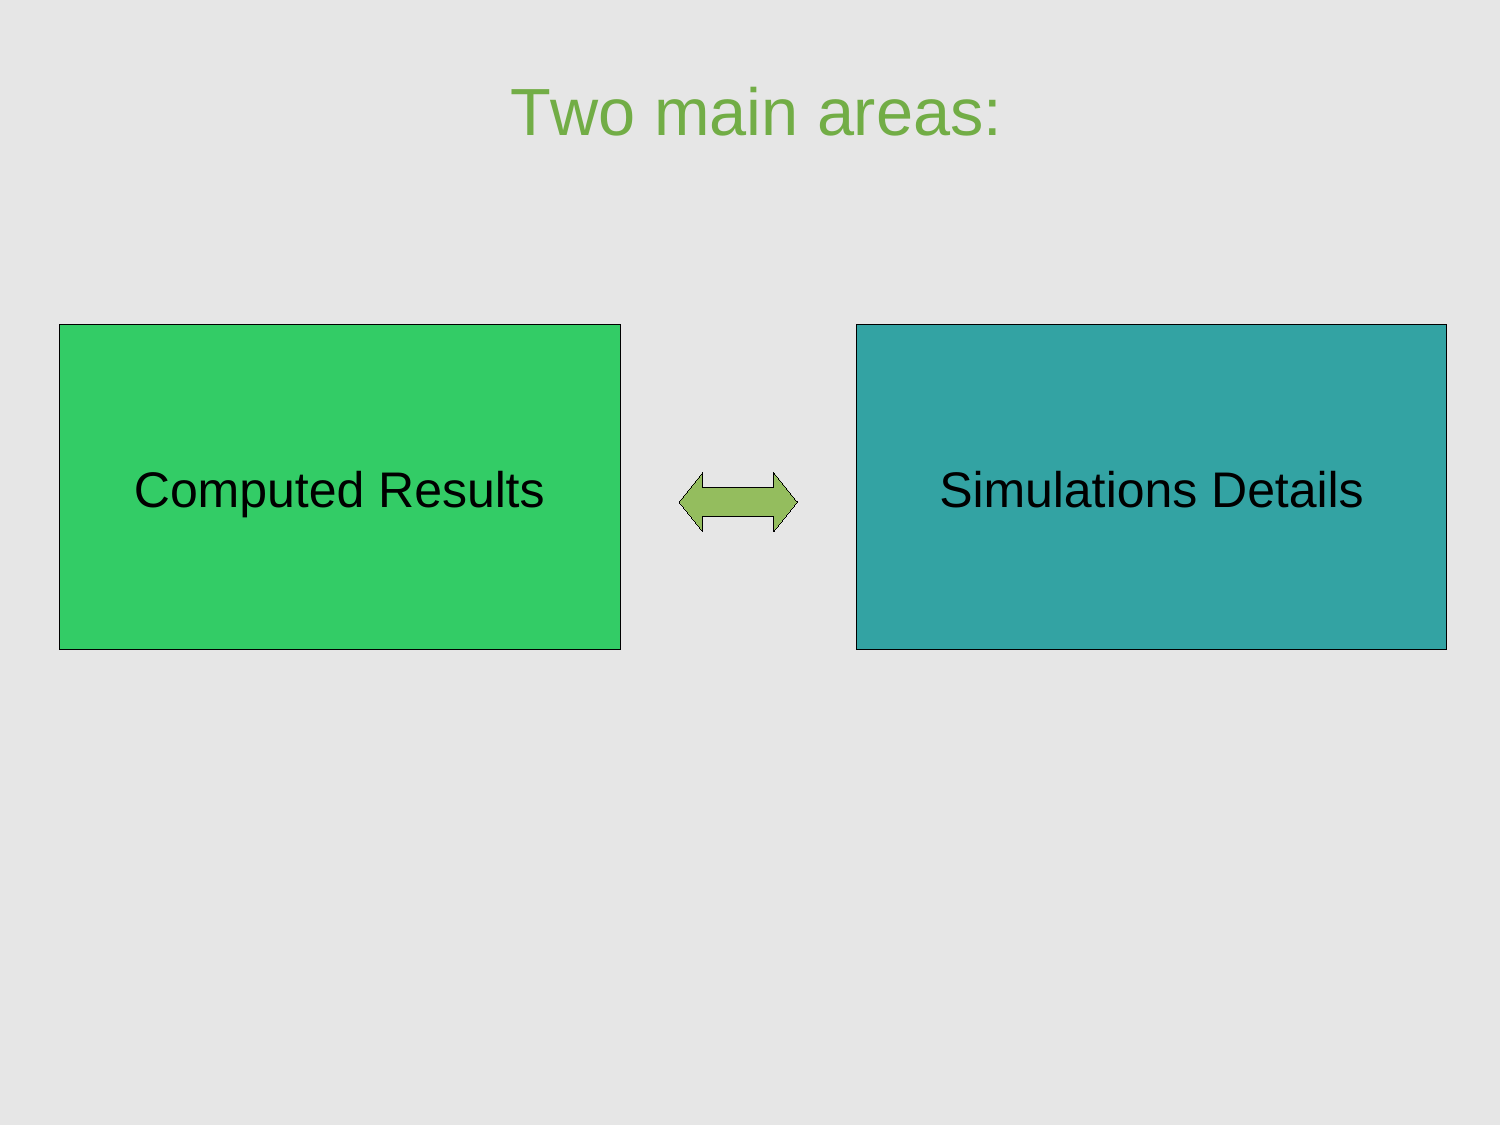

# Two main areas:
Computed Results
Simulations Details
5